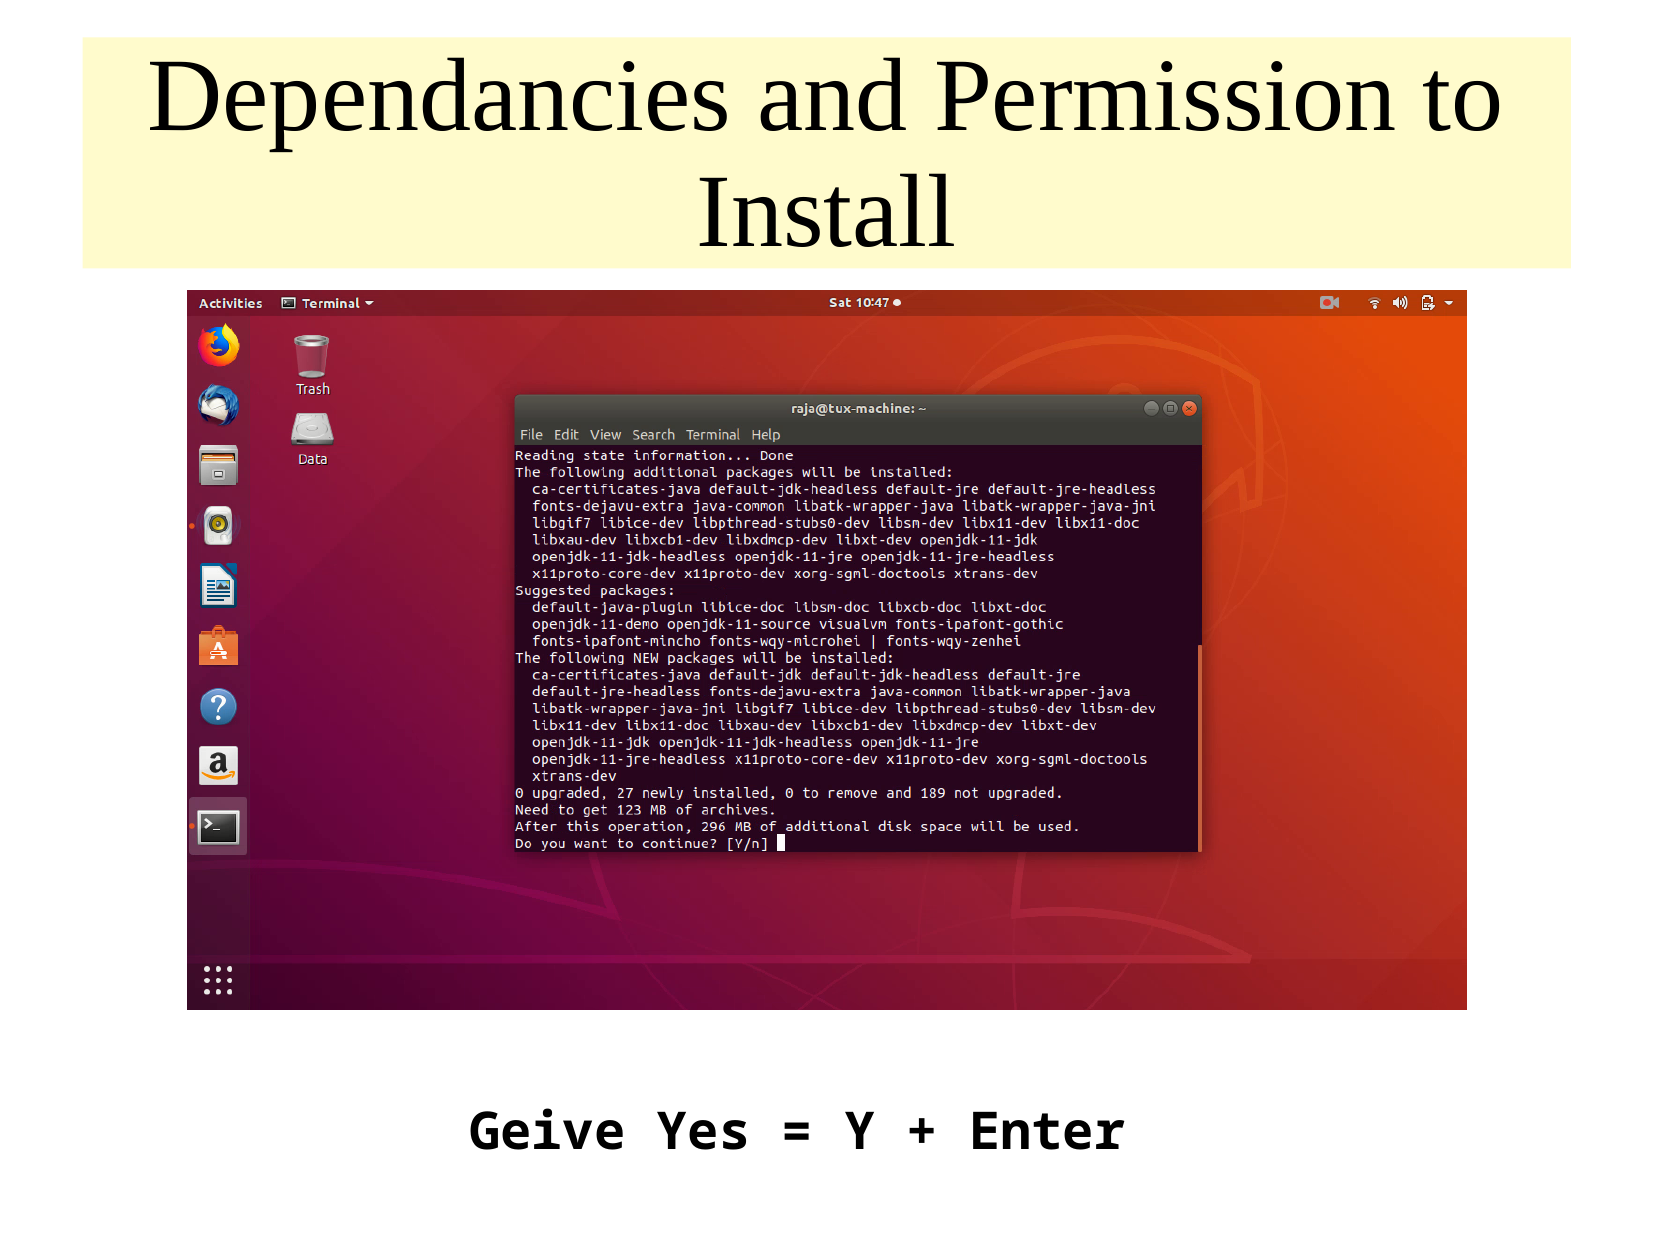

# Dependancies and Permission to Install
Geive Yes = Y + Enter